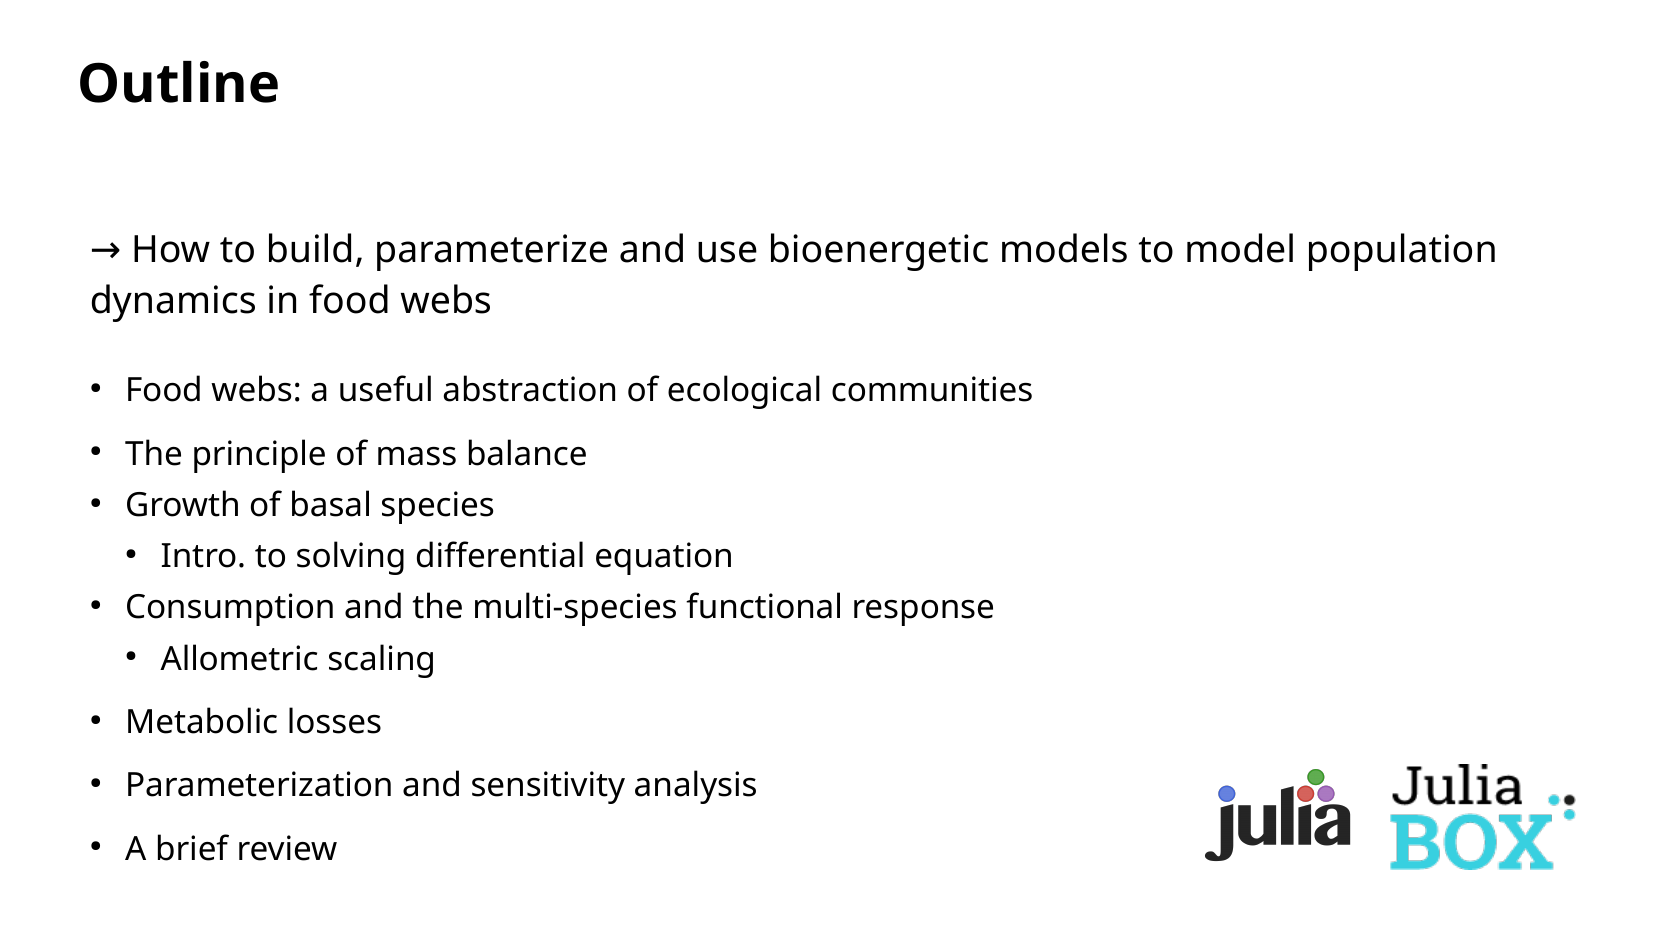

Outline
→ How to build, parameterize and use bioenergetic models to model population dynamics in food webs
Food webs: a useful abstraction of ecological communities
The principle of mass balance
Growth of basal species
Intro. to solving differential equation
Consumption and the multi-species functional response
Allometric scaling
Metabolic losses
Parameterization and sensitivity analysis
A brief review